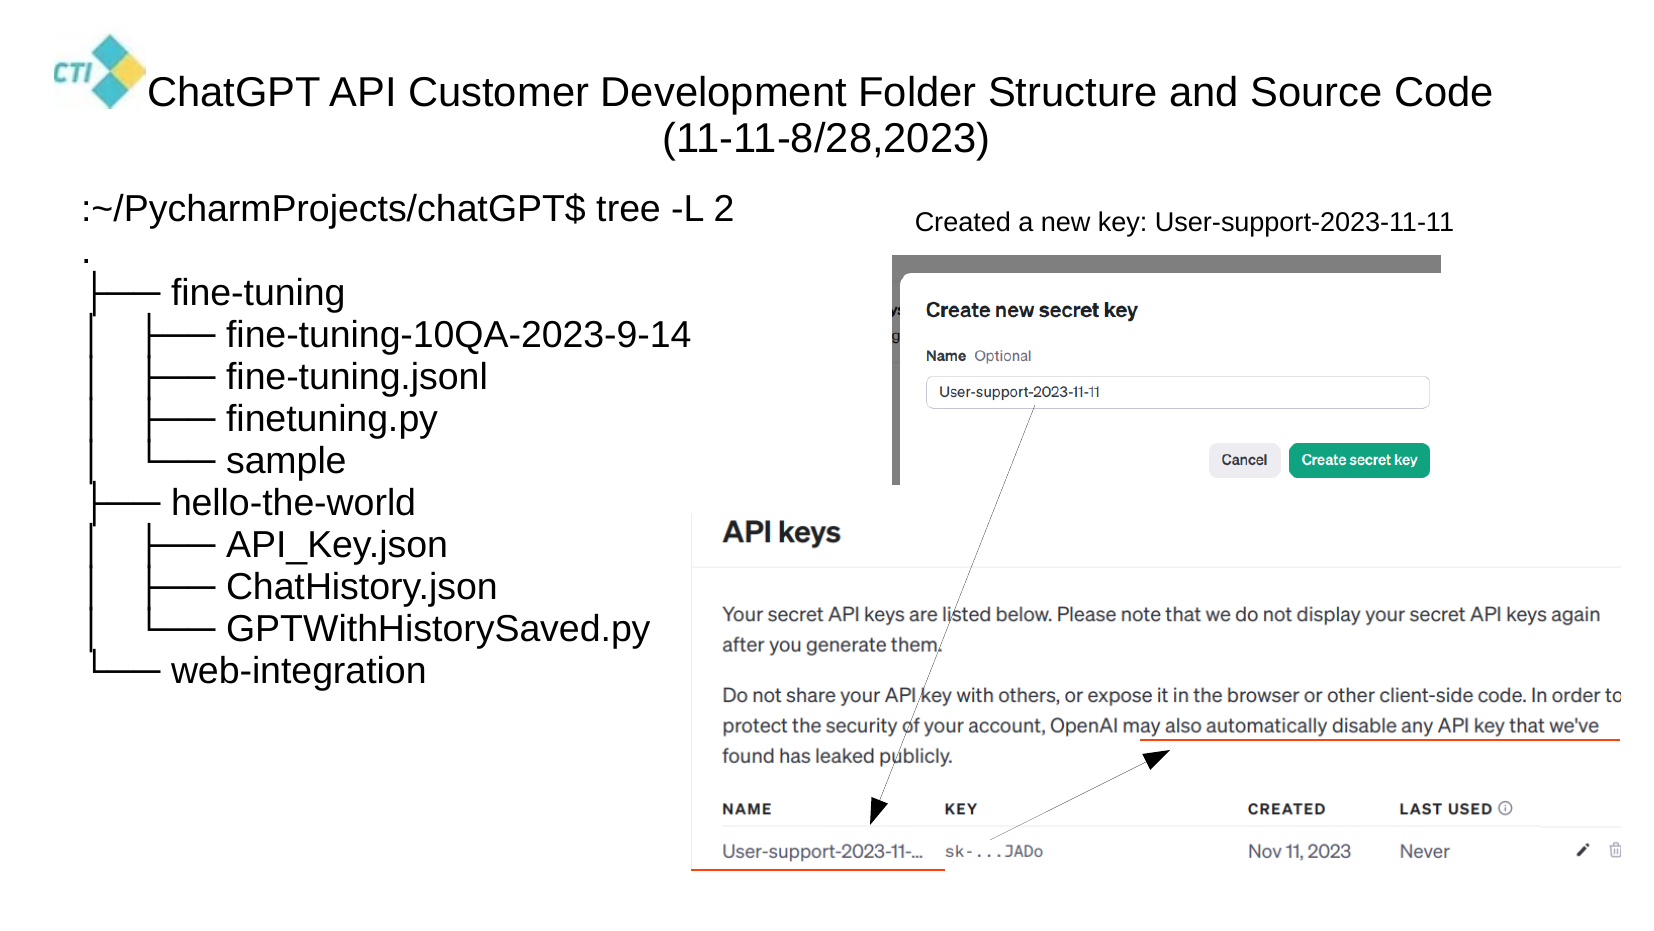

# ChatGPT API Customer Development Folder Structure and Source Code (11-11-8/28,2023)
:~/PycharmProjects/chatGPT$ tree -L 2
.
├── fine-tuning
│   ├── fine-tuning-10QA-2023-9-14
│   ├── fine-tuning.jsonl
│   ├── finetuning.py
│   └── sample
├── hello-the-world
│   ├── API_Key.json
│   ├── ChatHistory.json
│   └── GPTWithHistorySaved.py
└── web-integration
Created a new key: User-support-2023-11-11